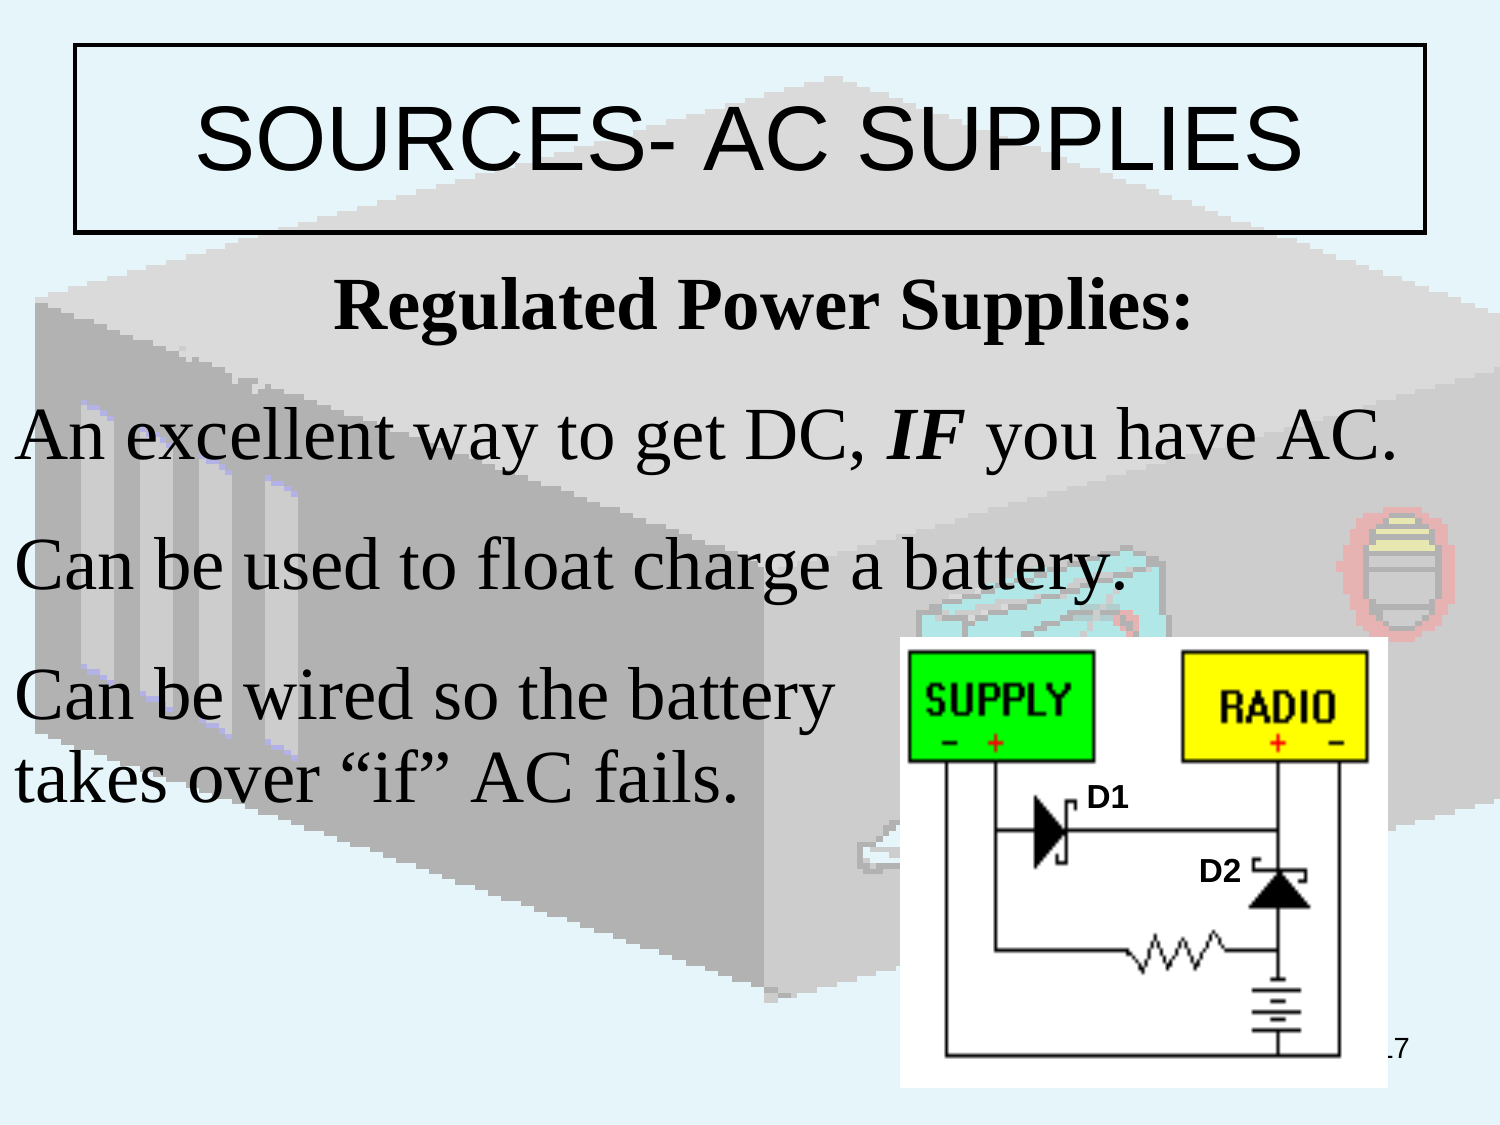

# SOURCES- AC SUPPLIES
 Regulated Power Supplies:
An excellent way to get DC, IF you have AC.
Can be used to float charge a battery.
Can be wired so the battery
takes over “if” AC fails.
D1
D2
17